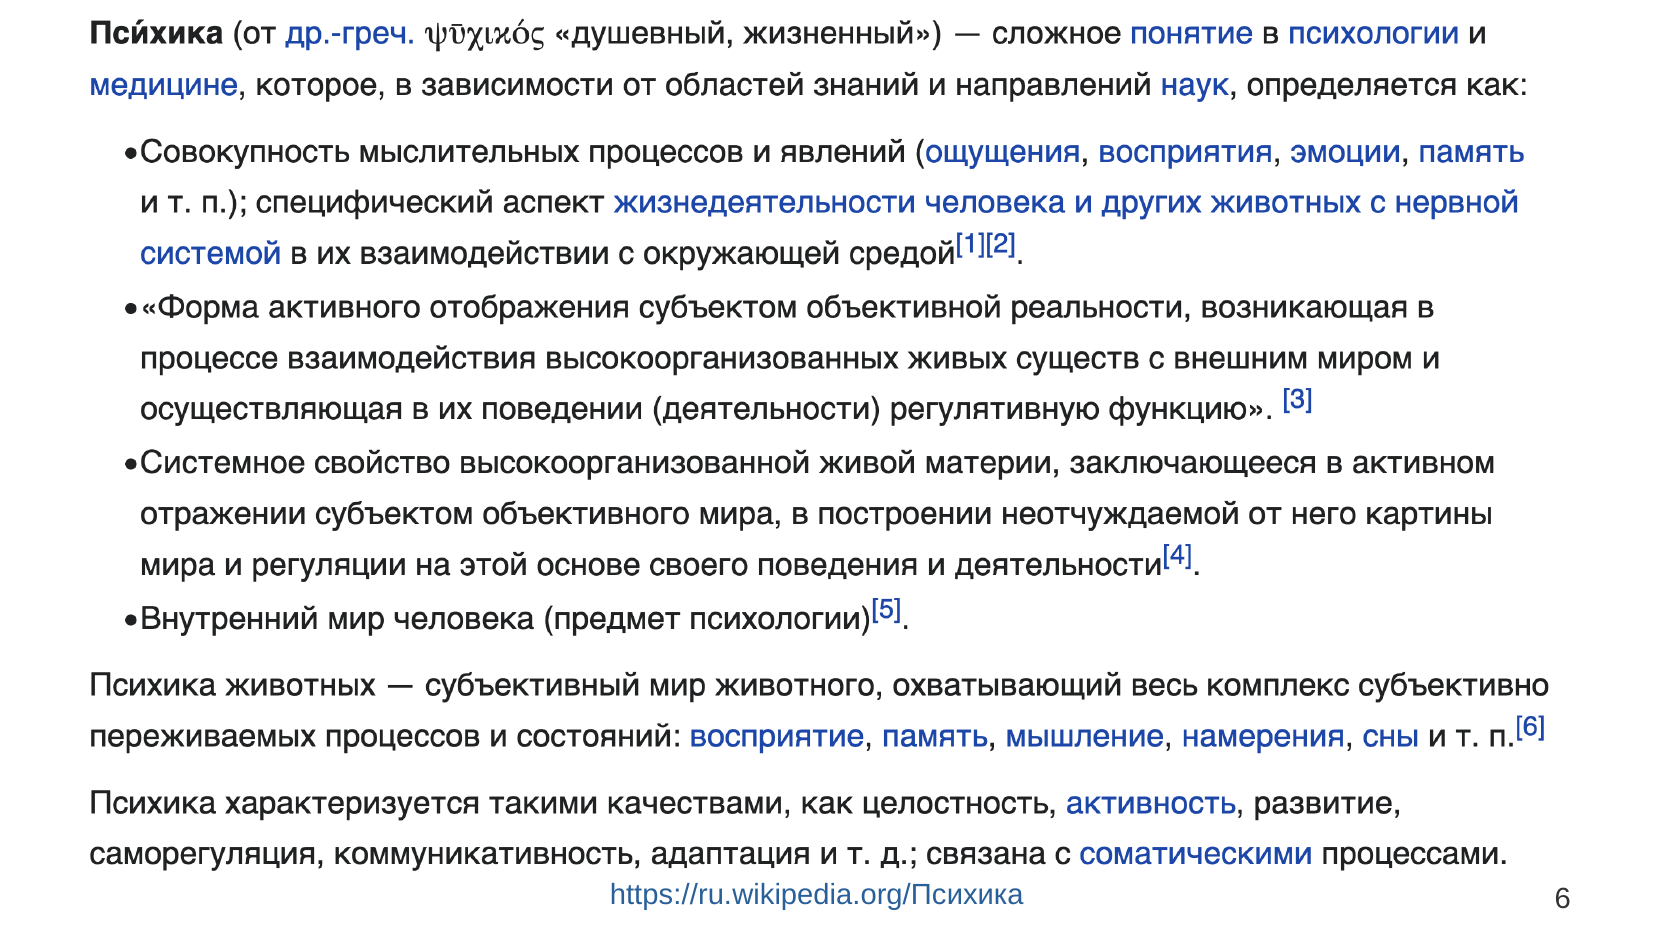

https://ru.wikipedia.org/Психика
Copyright © 2025 Anton Kolonin, Aigents®
6